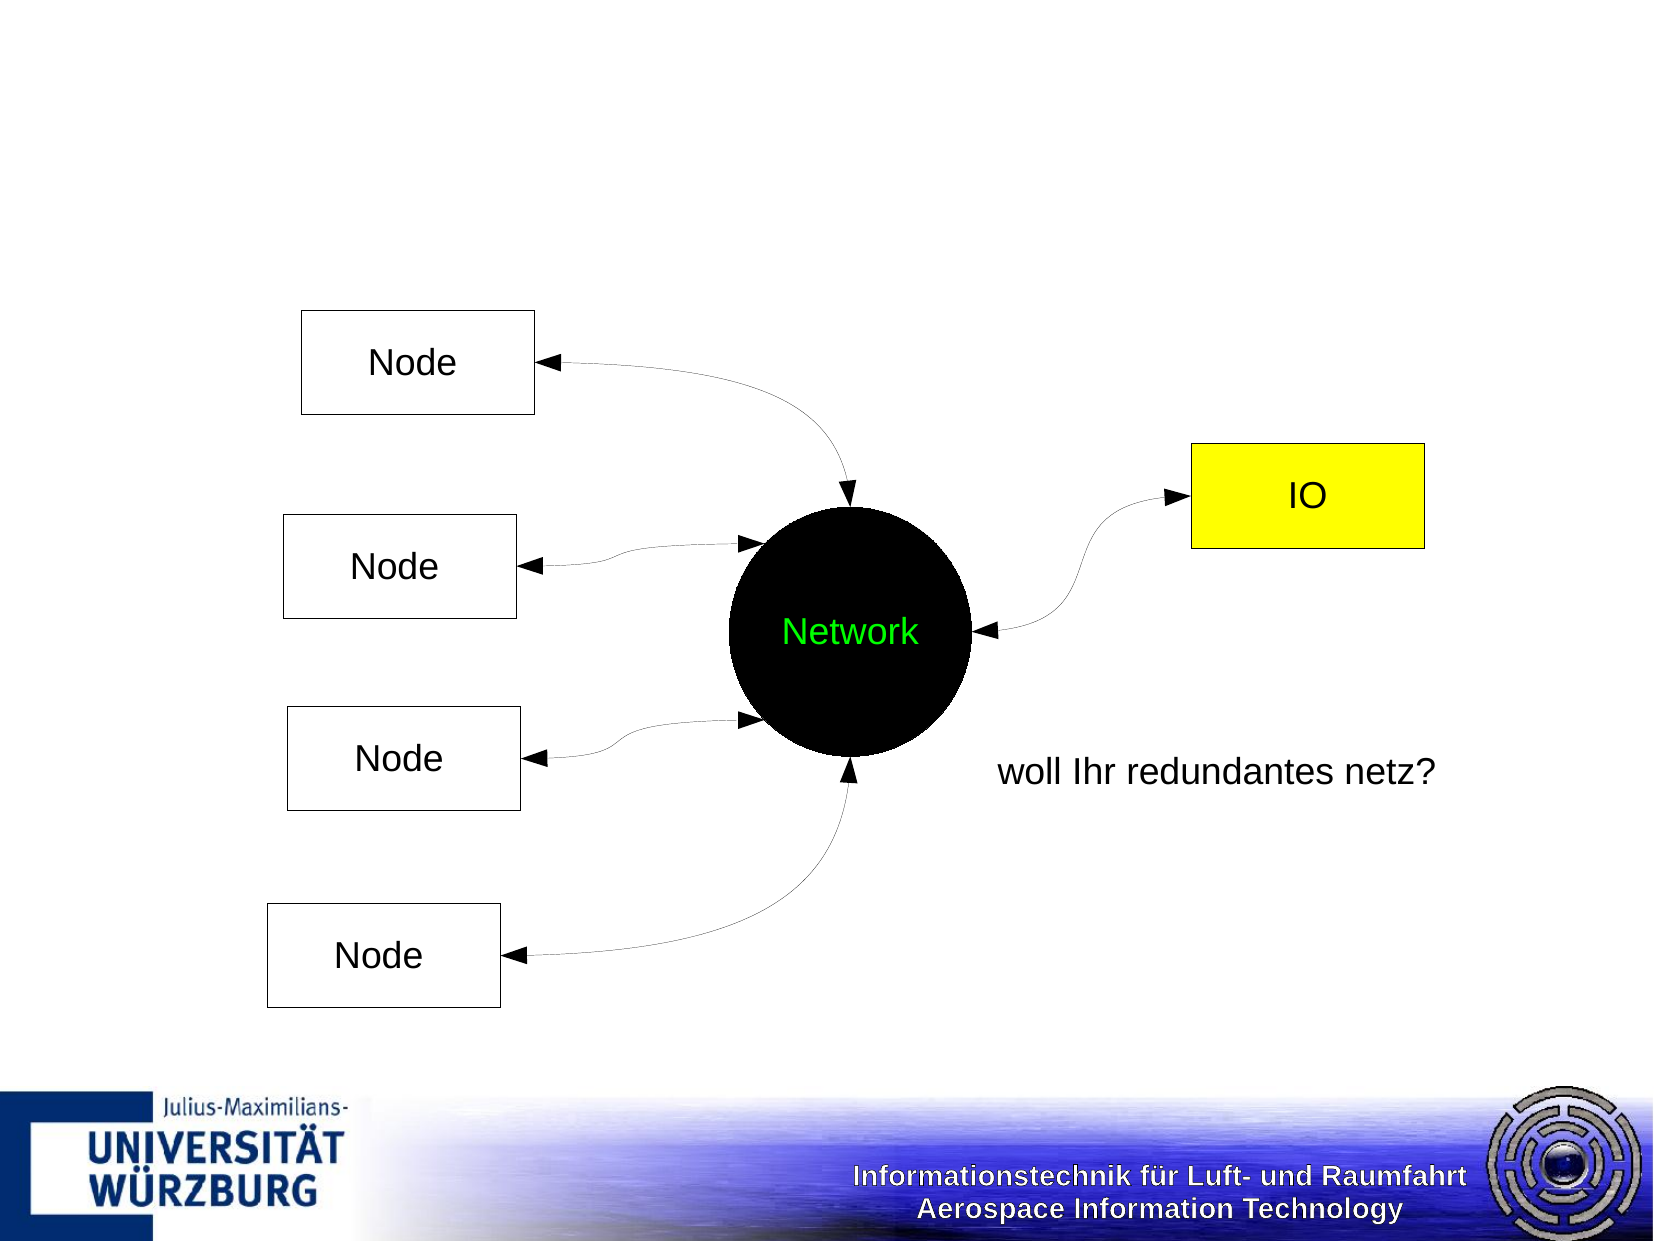

Node
IO
Network
Node
Node
Node
woll Ihr redundantes netz?
Node